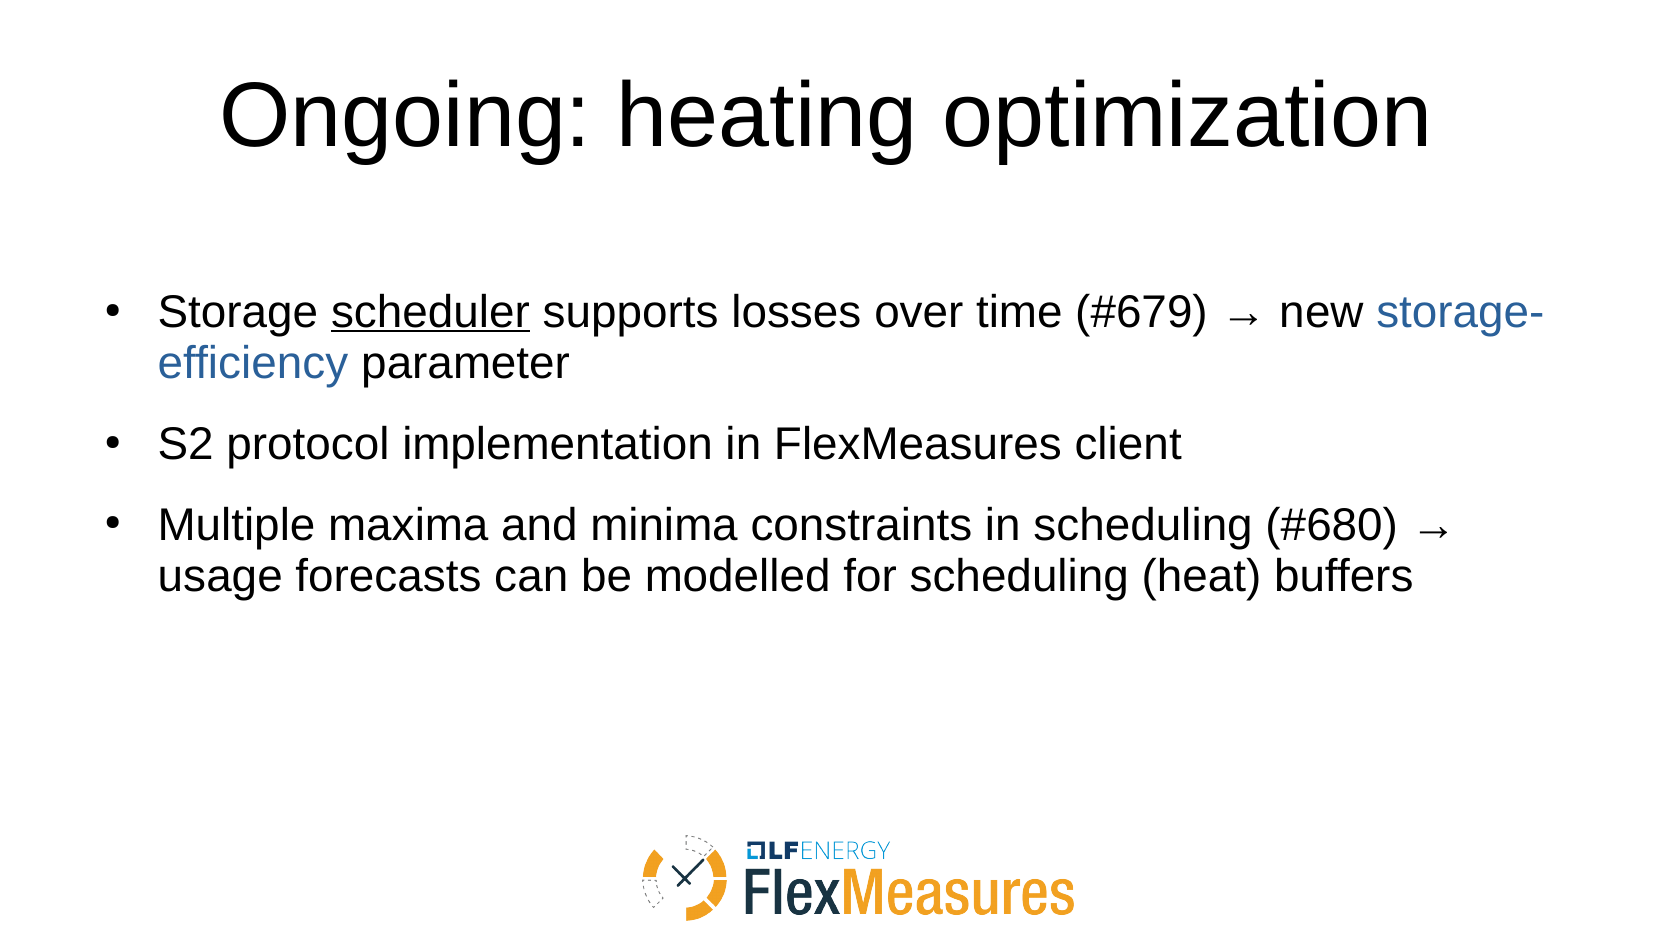

# Ongoing: heating optimization
Storage scheduler supports losses over time (#679) → new storage-efficiency parameter
S2 protocol implementation in FlexMeasures client
Multiple maxima and minima constraints in scheduling (#680) → usage forecasts can be modelled for scheduling (heat) buffers